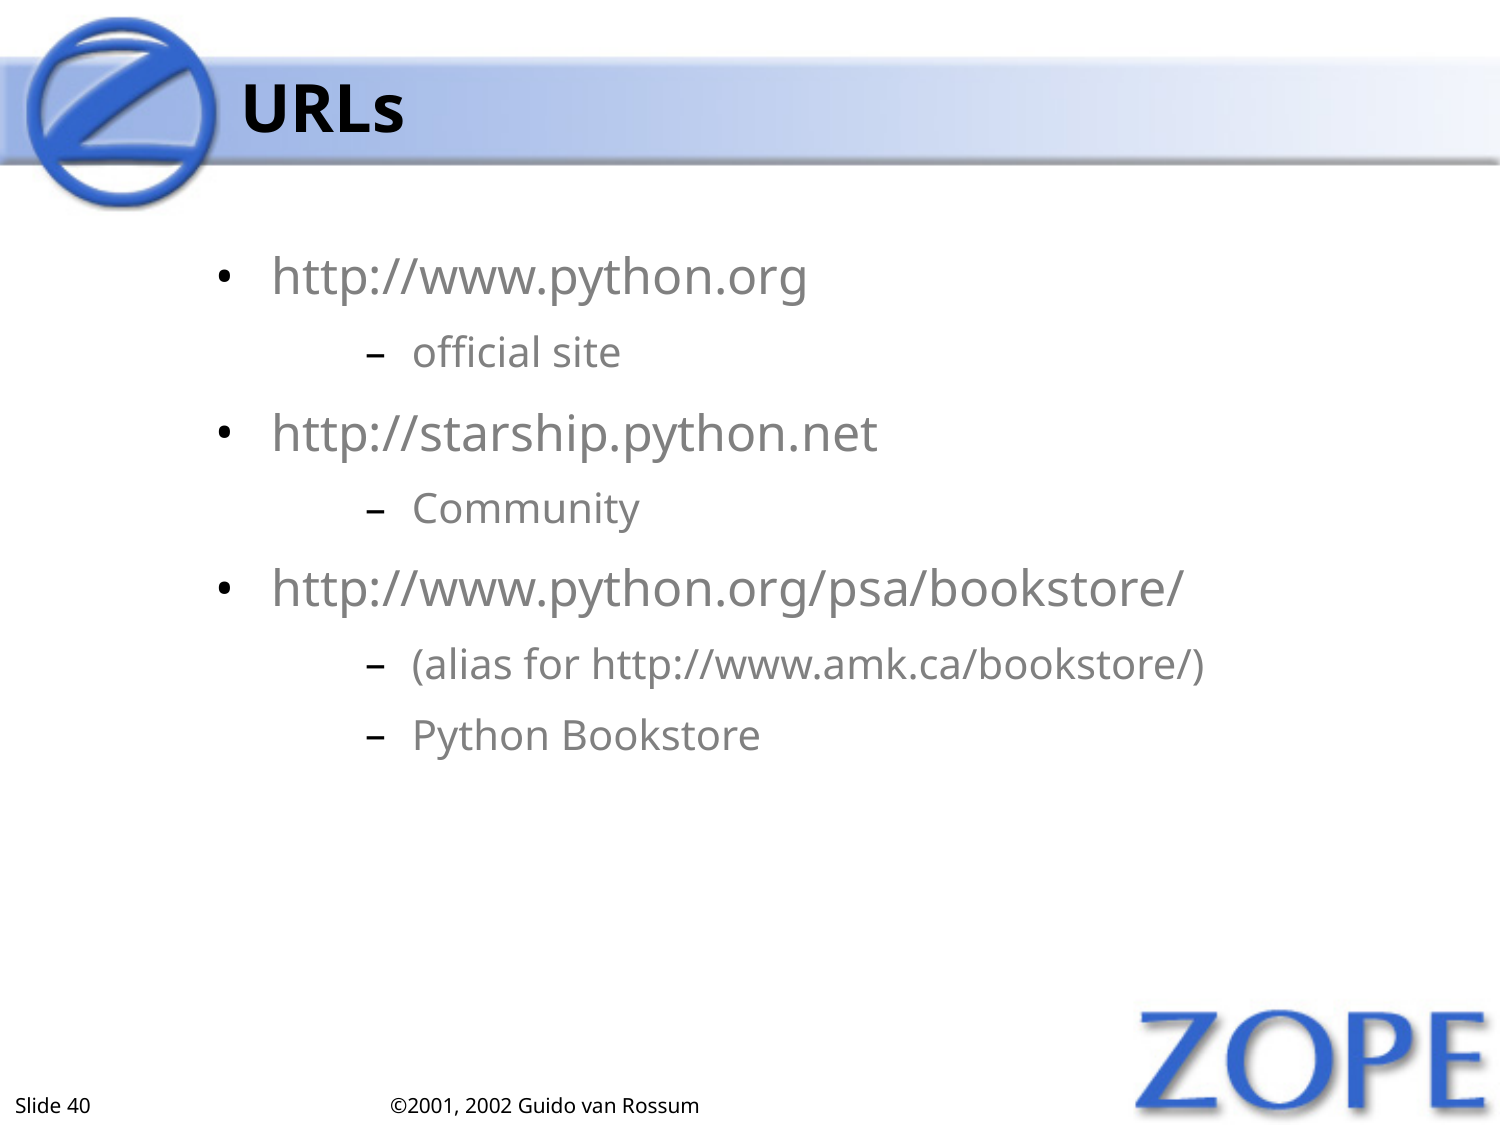

# URLs
http://www.python.org
official site
http://starship.python.net
Community
http://www.python.org/psa/bookstore/
(alias for http://www.amk.ca/bookstore/)
Python Bookstore